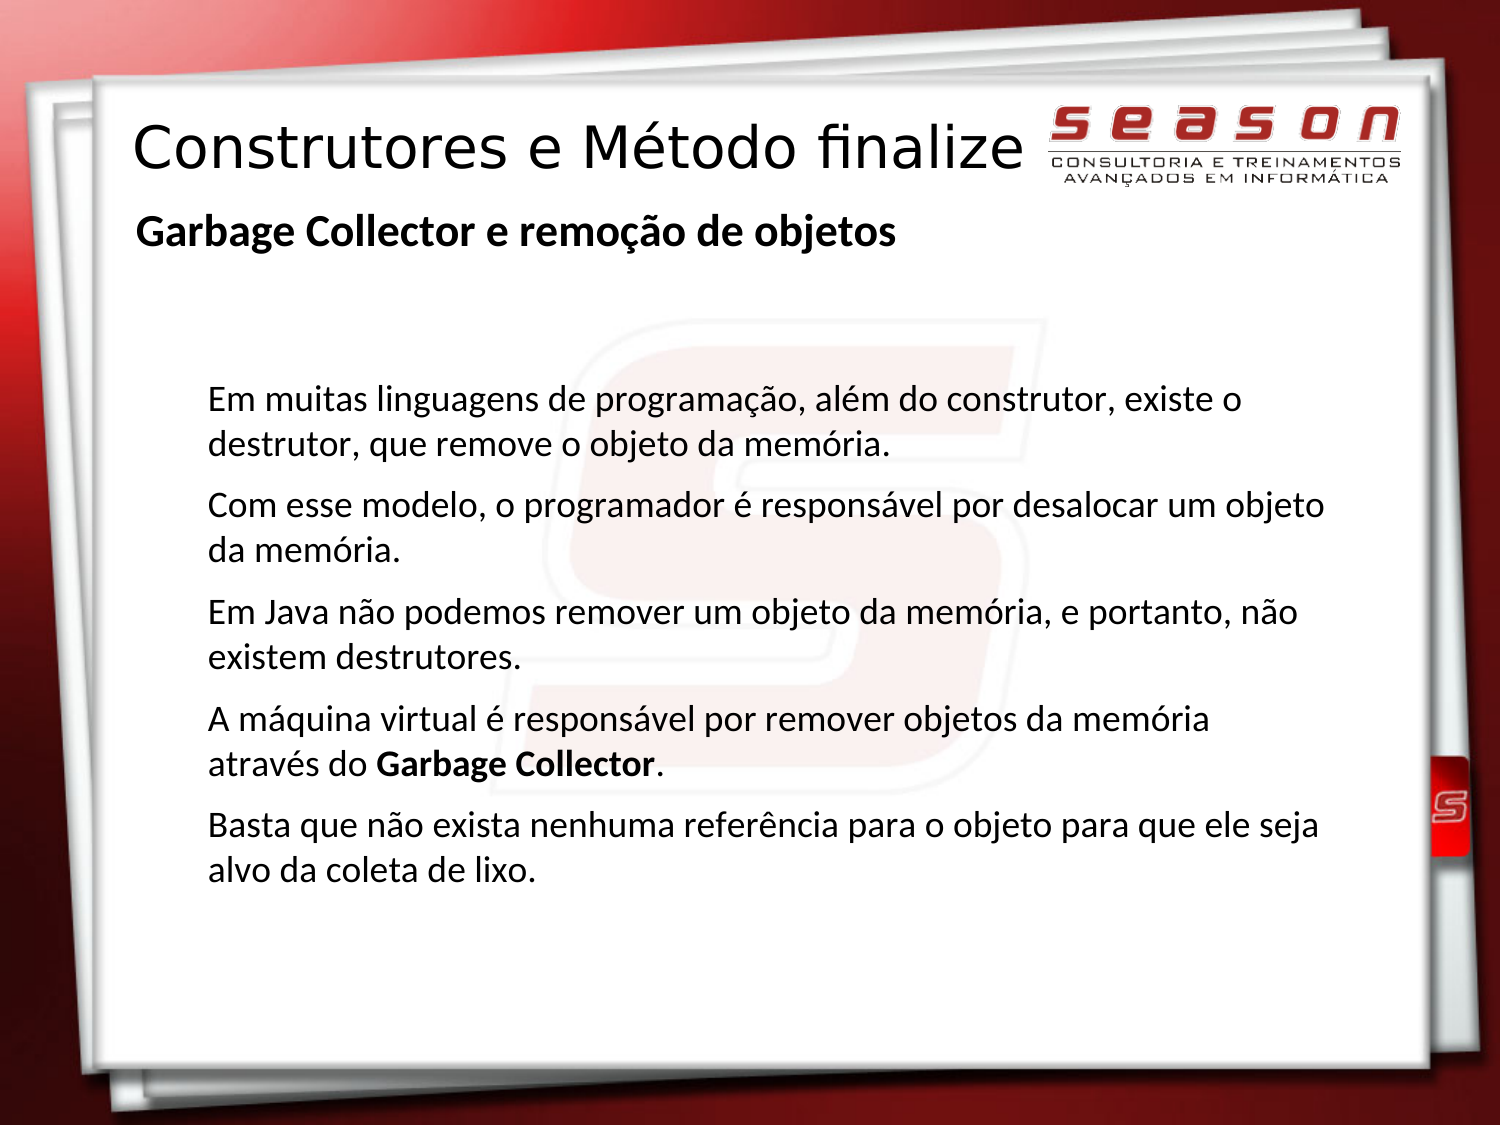

# Construtores e Método finalize
Garbage Collector e remoção de objetos
Em muitas linguagens de programação, além do construtor, existe o destrutor, que remove o objeto da memória.
Com esse modelo, o programador é responsável por desalocar um objeto da memória.
Em Java não podemos remover um objeto da memória, e portanto, não existem destrutores.
A máquina virtual é responsável por remover objetos da memória através do Garbage Collector.
Basta que não exista nenhuma referência para o objeto para que ele seja alvo da coleta de lixo.